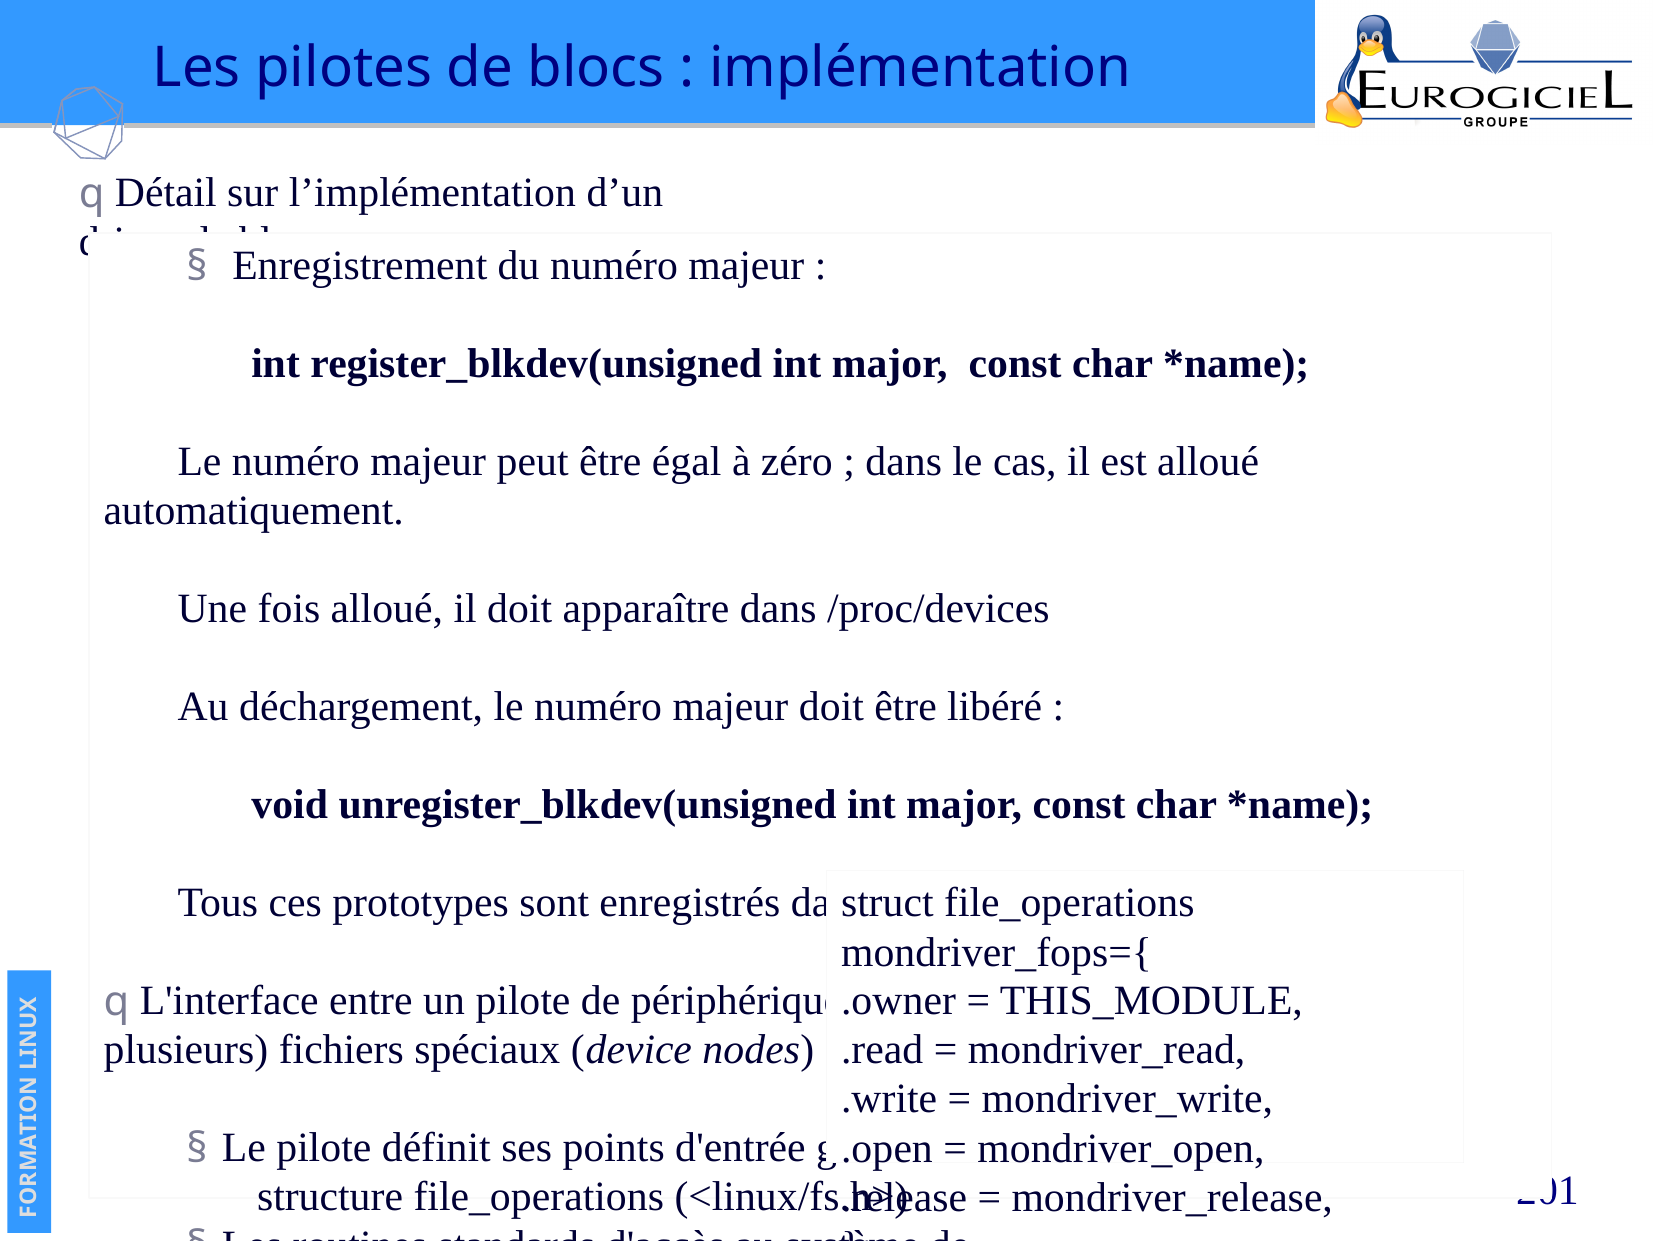

# Les pilotes de blocs : implémentation
 Détail sur l’implémentation d’un driver de bloc :
 Enregistrement du numéro majeur :
		int register_blkdev(unsigned int major, const char *name);
	Le numéro majeur peut être égal à zéro ; dans le cas, il est alloué automatiquement.
	Une fois alloué, il doit apparaître dans /proc/devices
	Au déchargement, le numéro majeur doit être libéré :
		void unregister_blkdev(unsigned int major, const char *name);
	Tous ces prototypes sont enregistrés dans le header suivant : <linux/fs.h>
 L'interface entre un pilote de périphériques et les applications se fait par un (ou plusieurs) fichiers spéciaux (device nodes) :
Le pilote définit ses points d'entrée grâce à une
structure file_operations (<linux/fs.h>)
Les routines standards d'accès au système de
fichiers sont ainsi surchargées par les routines
du pilote
struct file_operations mondriver_fops={
.owner = THIS_MODULE,
.read = mondriver_read,
.write = mondriver_write,
.open = mondriver_open,
.release = mondriver_release,
};